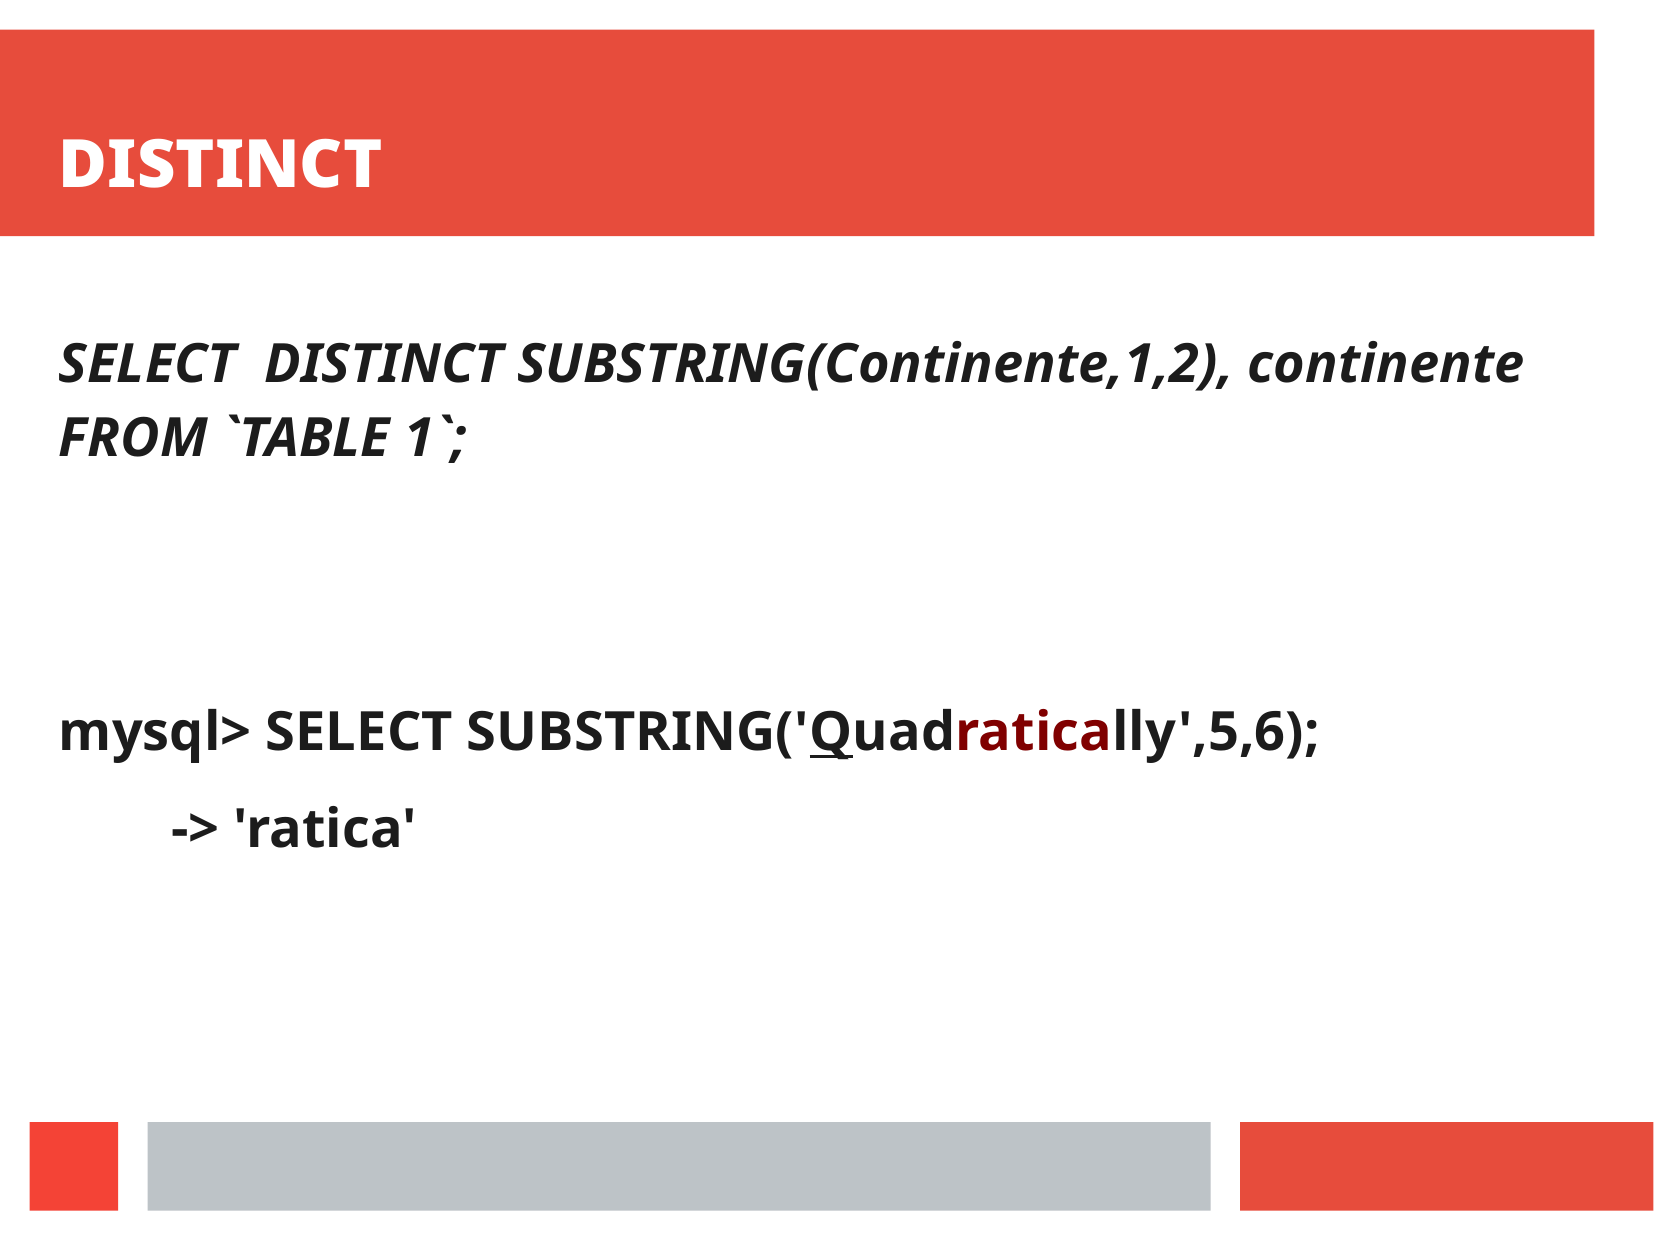

# DISTINCT
SELECT DISTINCT SUBSTRING(Continente,1,2), continente FROM `TABLE 1`;
mysql> SELECT SUBSTRING('Quadratically',5,6);
 -> 'ratica'